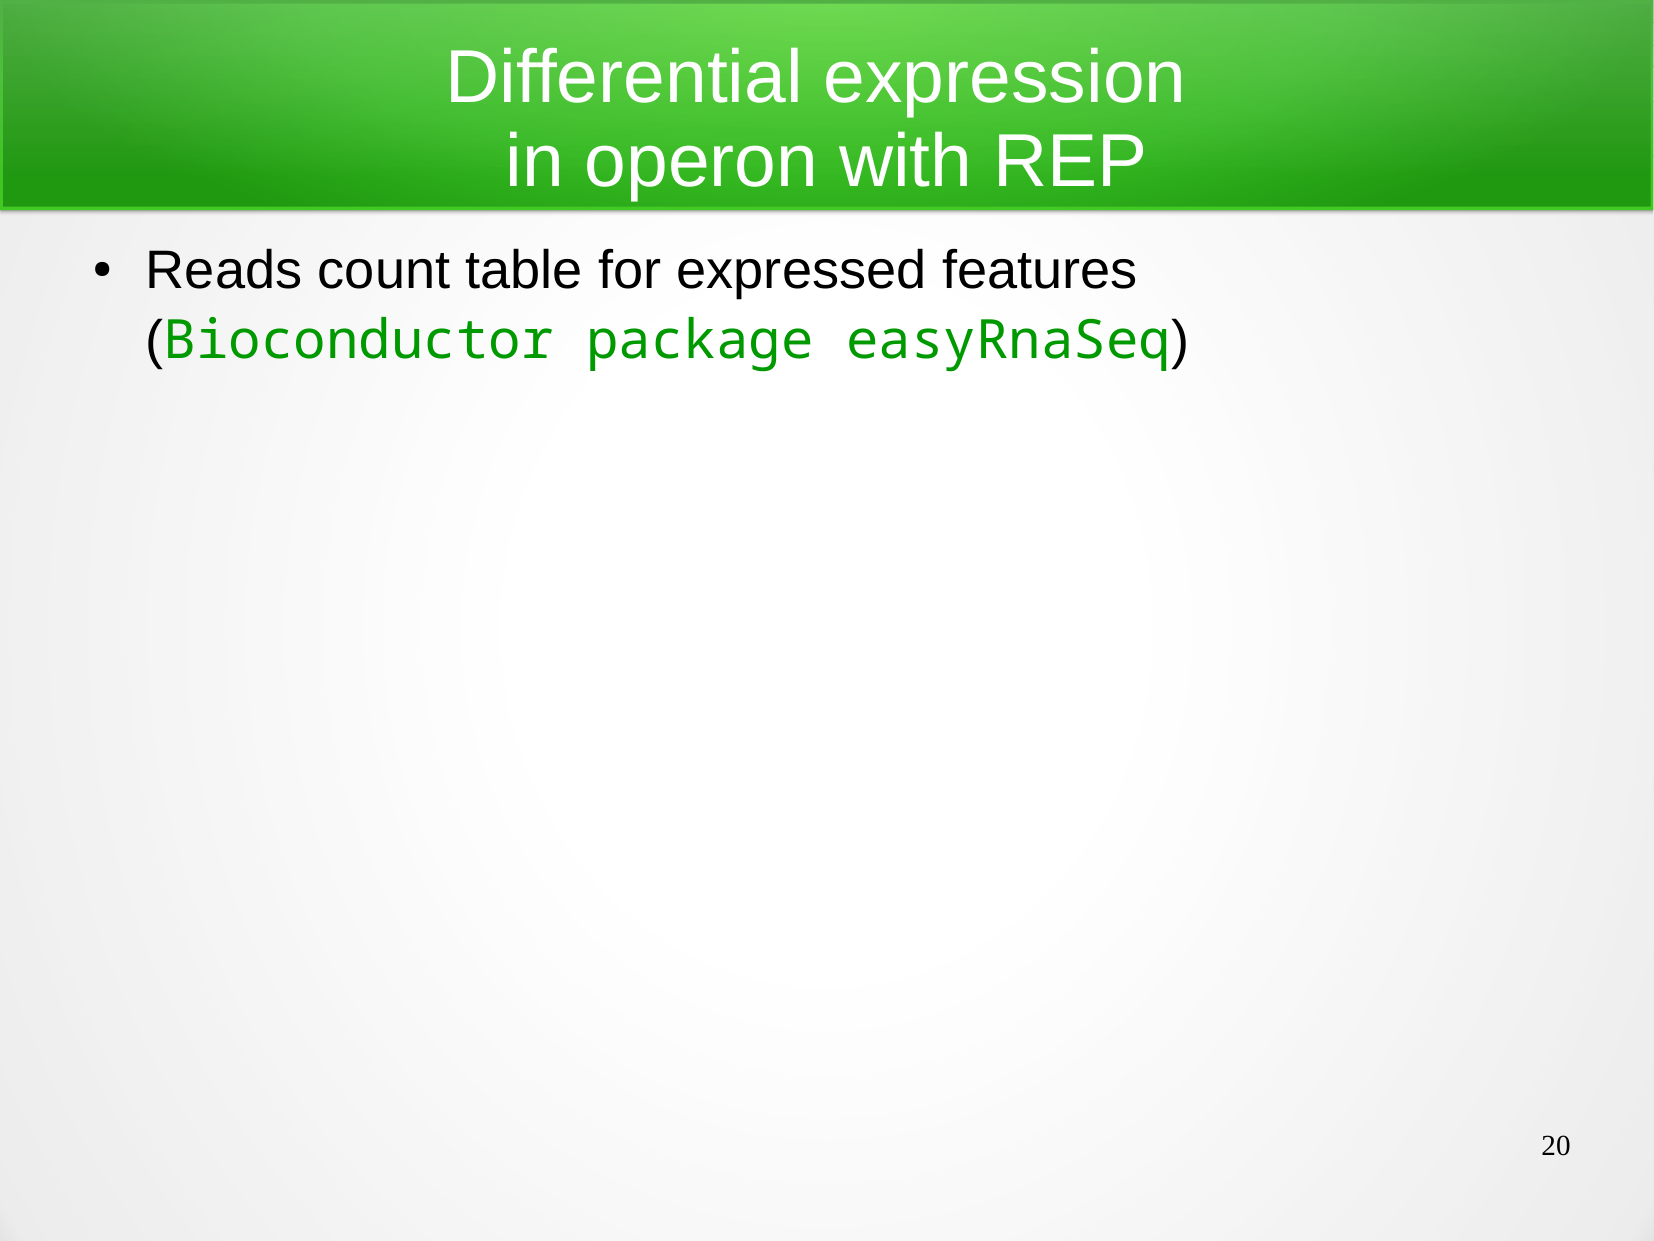

# Differential expression in operon with REP
Reads count table for expressed features
(Bioconductor package easyRnaSeq)
20